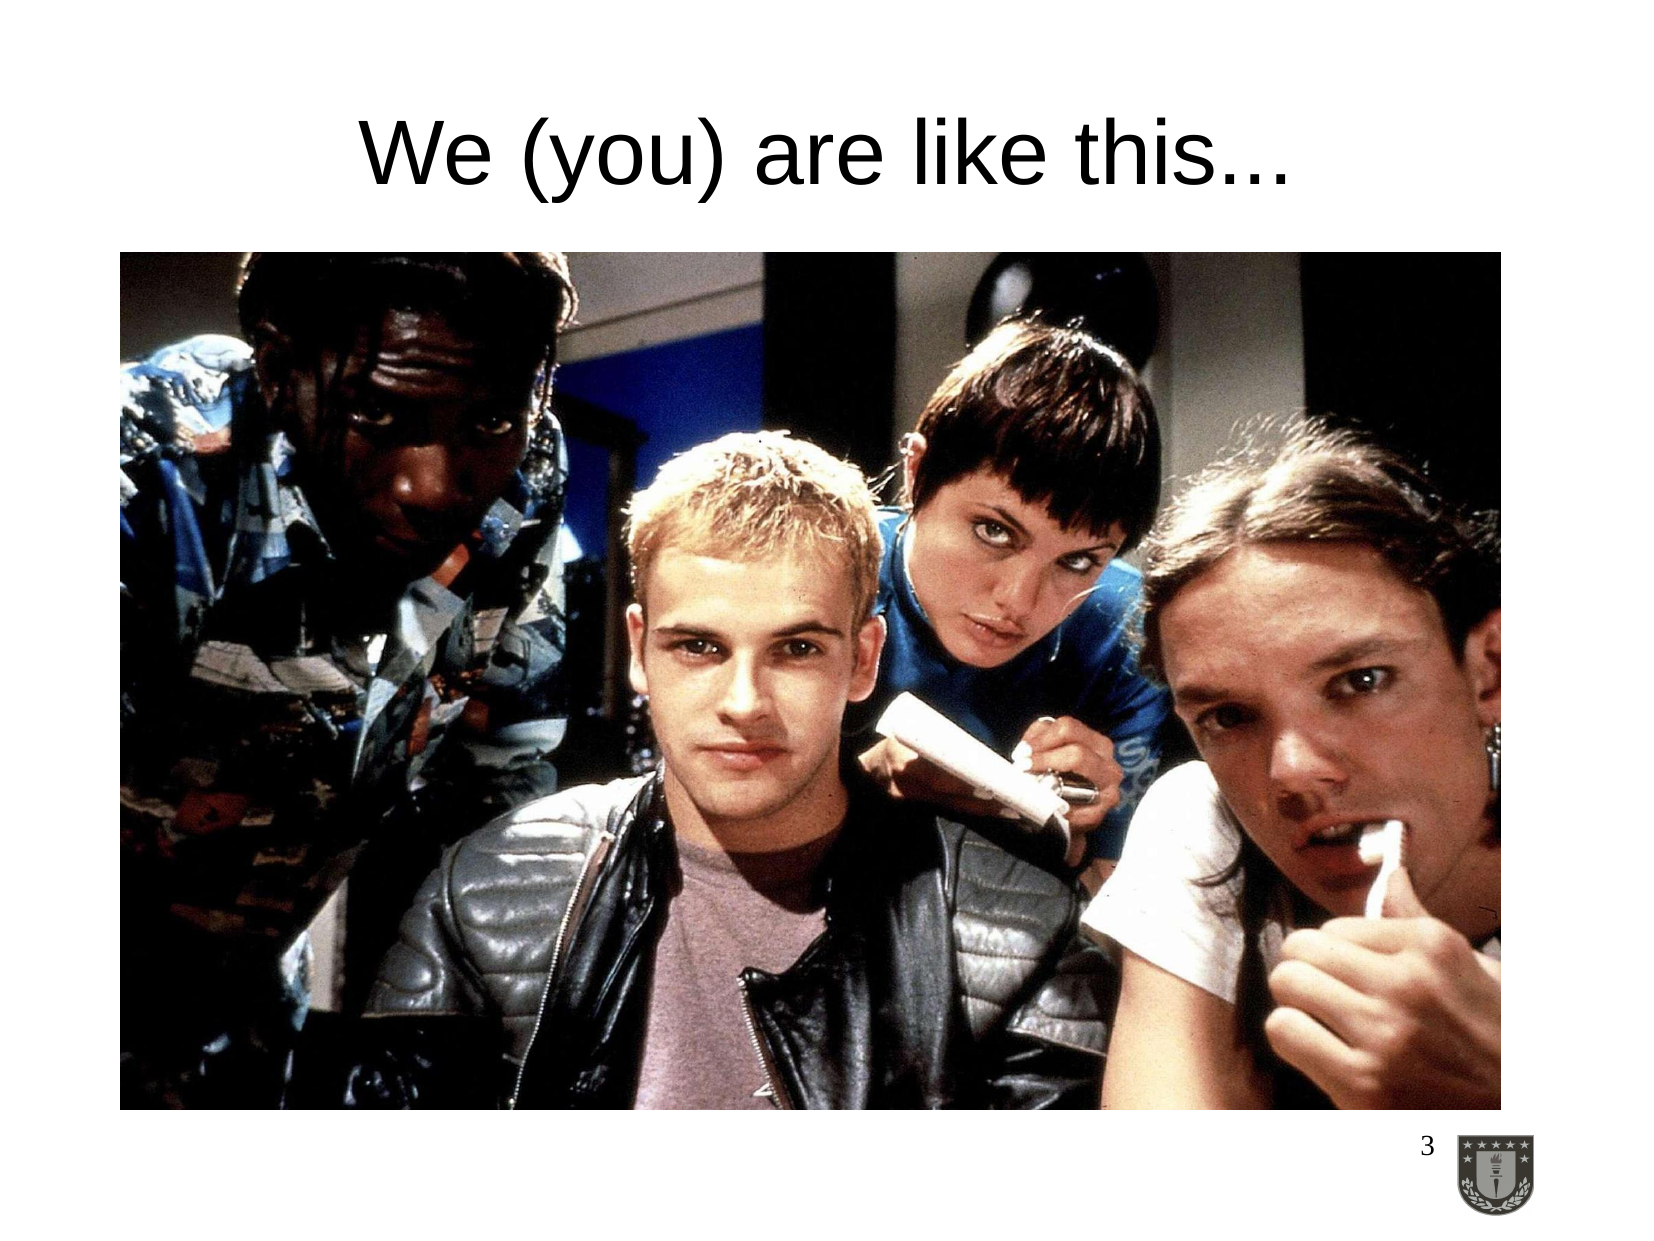

# We (you) are like this...
3